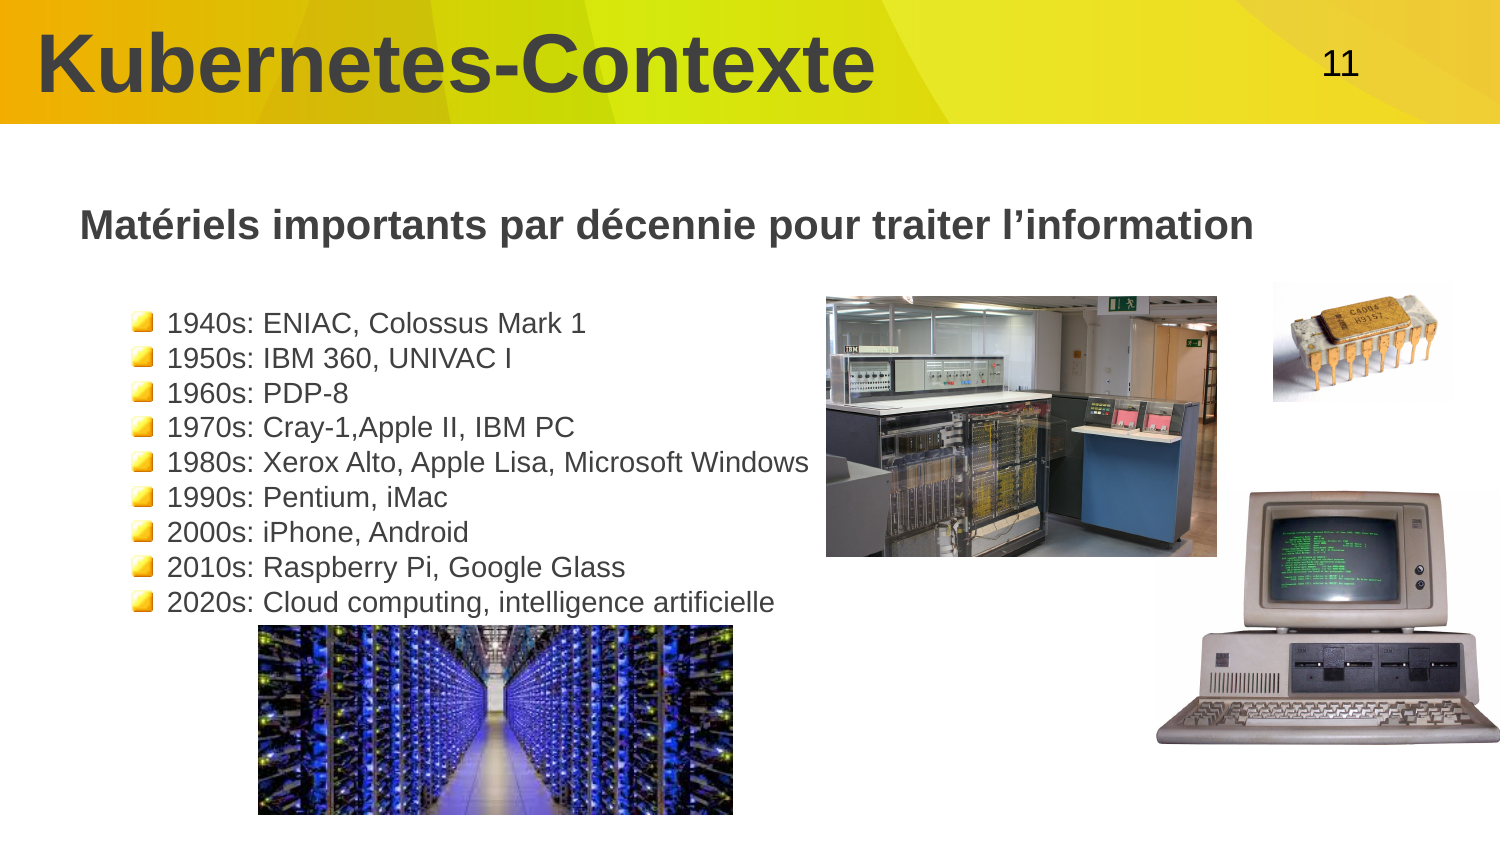

Kubernetes-Contexte
Matériels importants par décennie pour traiter l’information
1940s: ENIAC, Colossus Mark 1
1950s: IBM 360, UNIVAC I
1960s: PDP-8
1970s: Cray-1,Apple II, IBM PC
1980s: Xerox Alto, Apple Lisa, Microsoft Windows
1990s: Pentium, iMac
2000s: iPhone, Android
2010s: Raspberry Pi, Google Glass
2020s: Cloud computing, intelligence artificielle